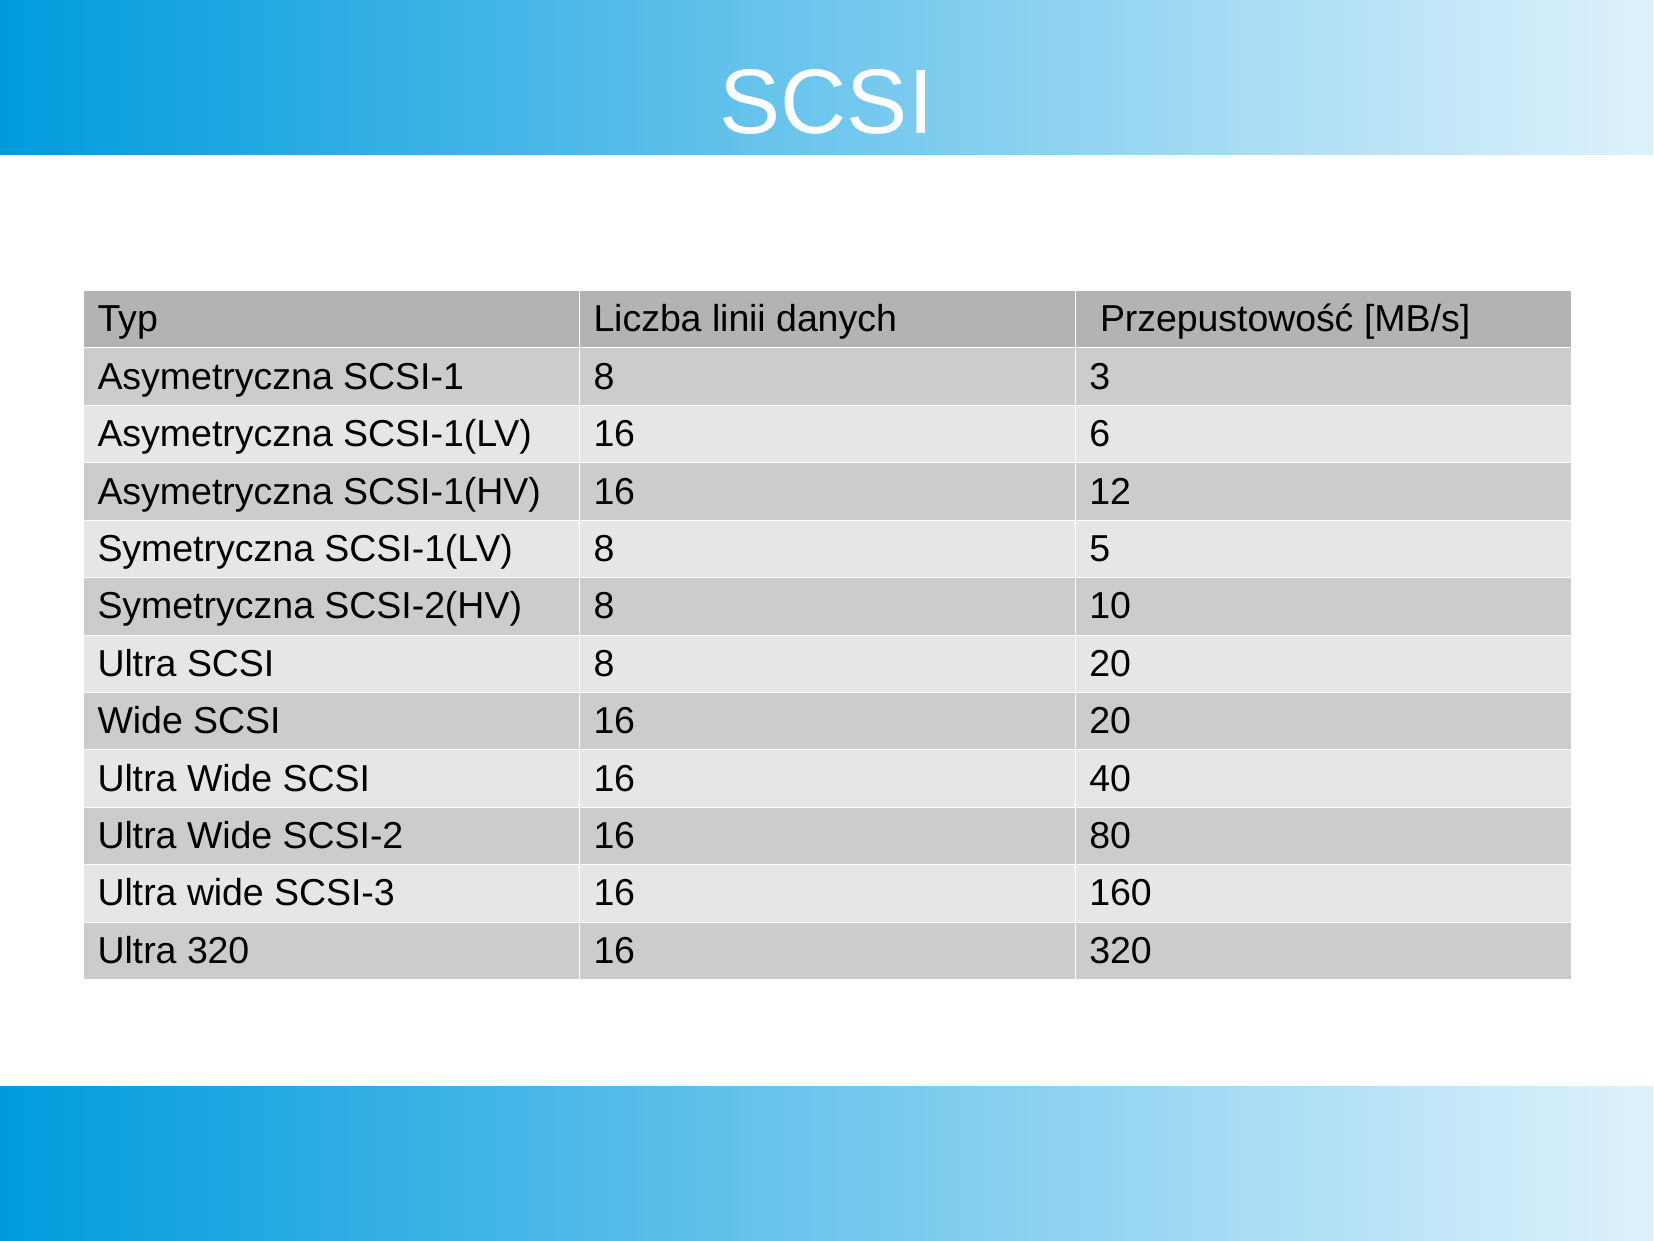

# SCSI
| Typ | Liczba linii danych | Przepustowość [MB/s] |
| --- | --- | --- |
| Asymetryczna SCSI-1 | 8 | 3 |
| Asymetryczna SCSI-1(LV) | 16 | 6 |
| Asymetryczna SCSI-1(HV) | 16 | 12 |
| Symetryczna SCSI-1(LV) | 8 | 5 |
| Symetryczna SCSI-2(HV) | 8 | 10 |
| Ultra SCSI | 8 | 20 |
| Wide SCSI | 16 | 20 |
| Ultra Wide SCSI | 16 | 40 |
| Ultra Wide SCSI-2 | 16 | 80 |
| Ultra wide SCSI-3 | 16 | 160 |
| Ultra 320 | 16 | 320 |